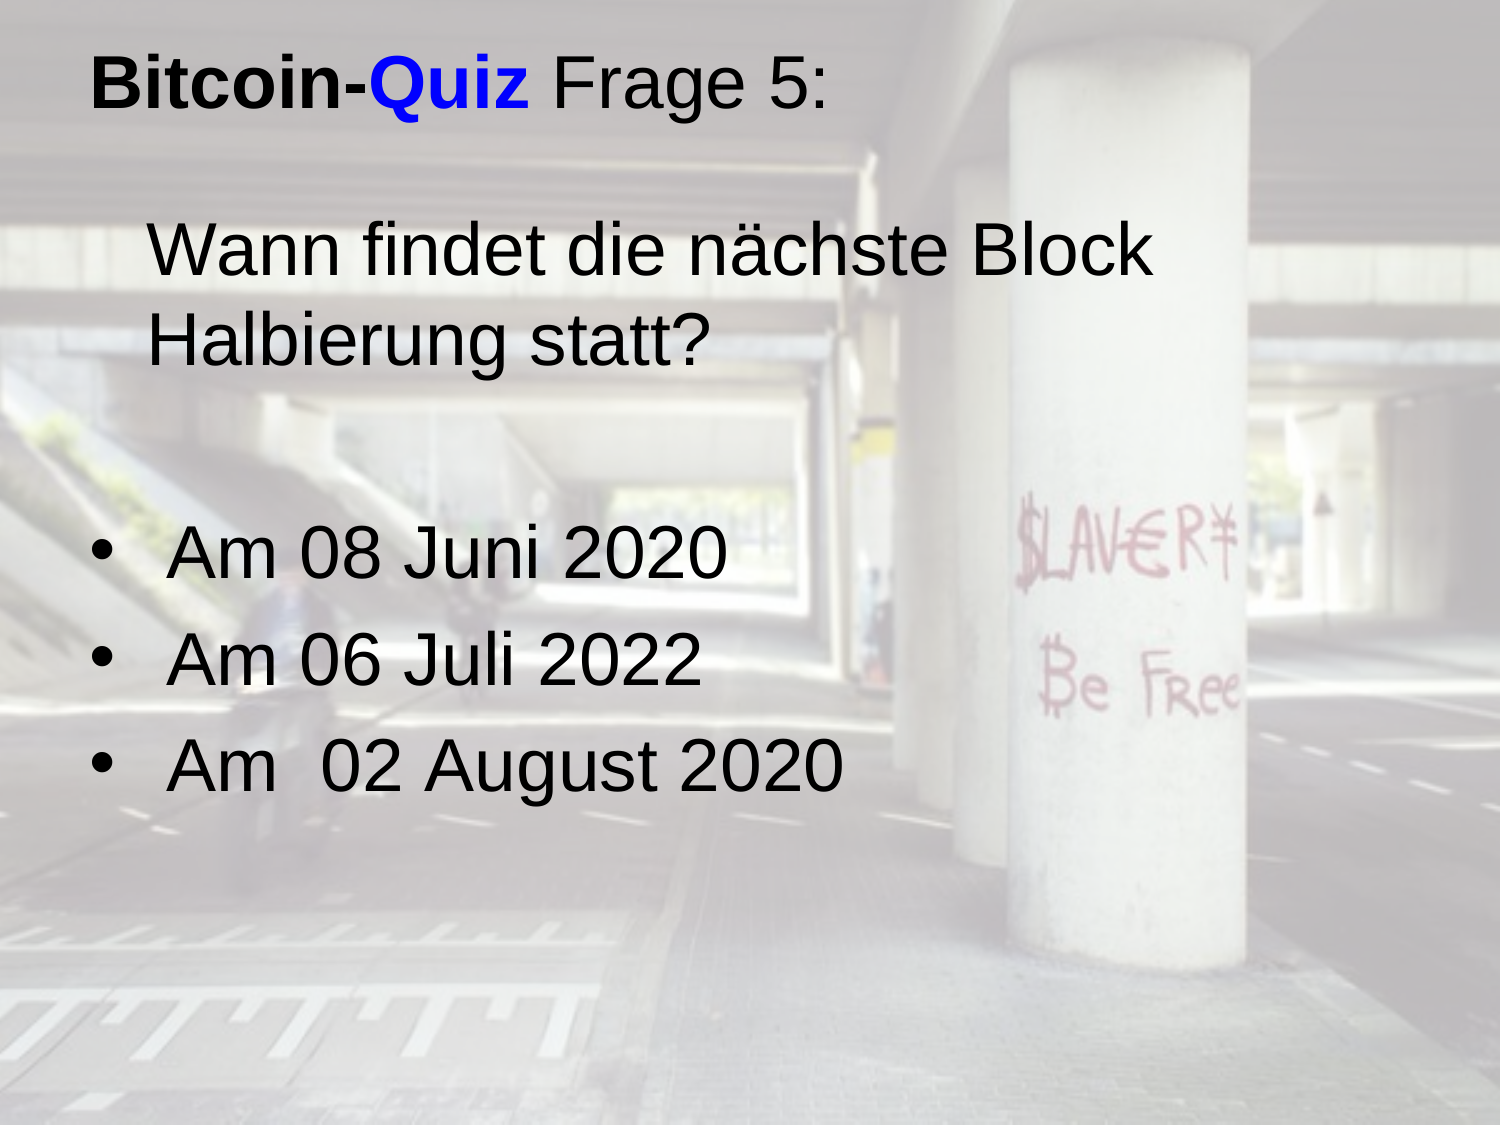

# Bitcoin-Quiz Frage 5:
Wann findet die nächste Block Halbierung statt?
 Am 08 Juni 2020
 Am 06 Juli 2022
 Am 02 August 2020